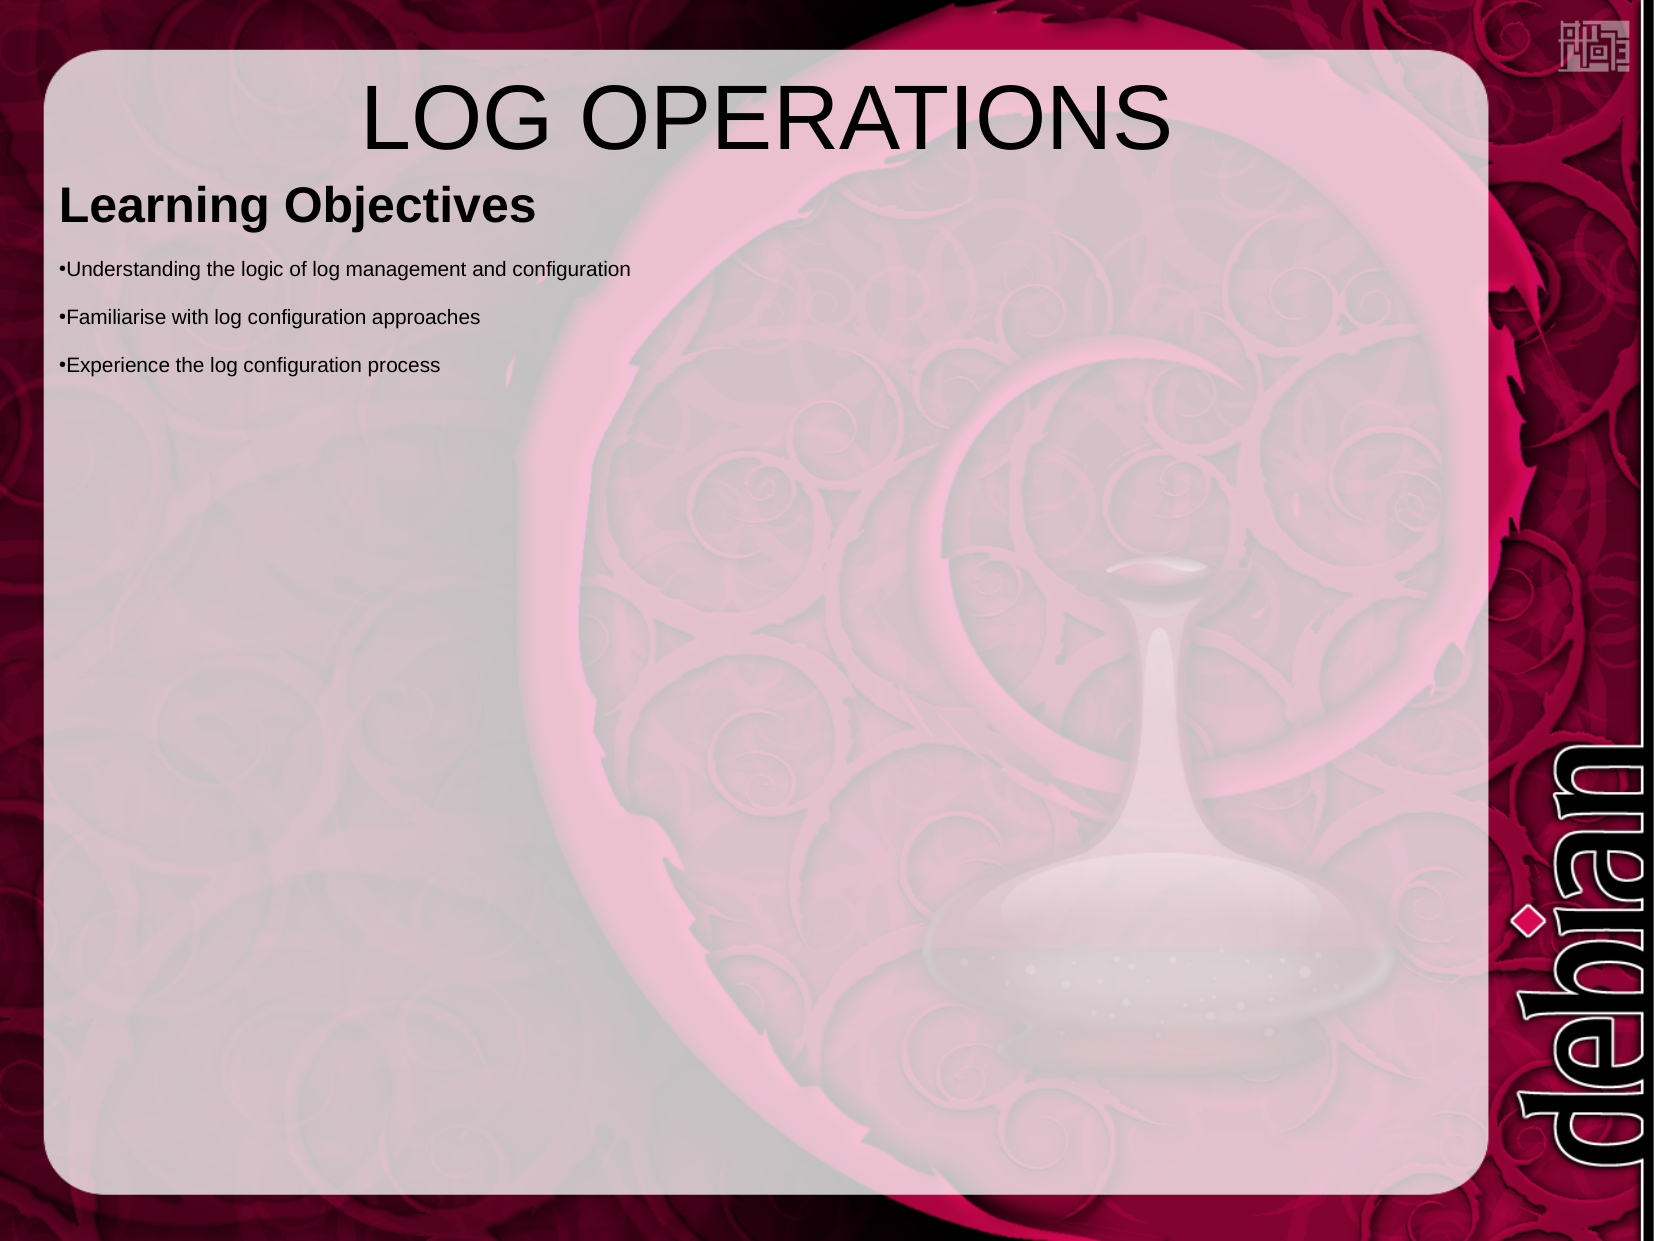

# LOG OPERATIONS
Learning Objectives
Understanding the logic of log management and configuration
Familiarise with log configuration approaches
Experience the log configuration process